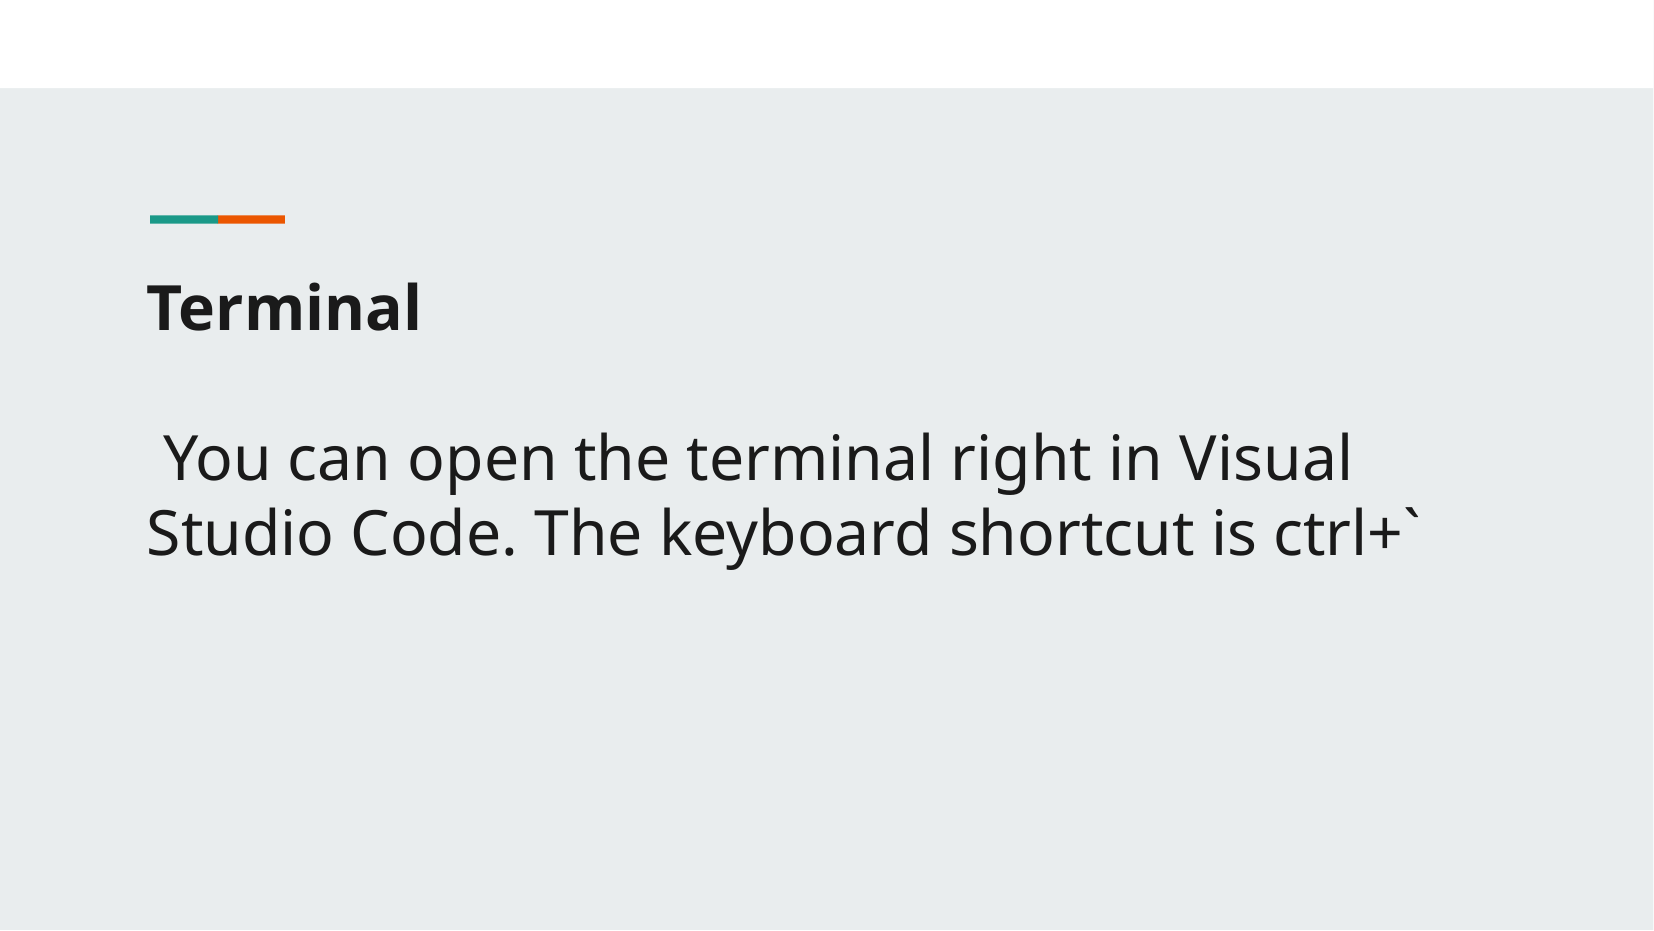

# Terminal You can open the terminal right in Visual Studio Code. The keyboard shortcut is ctrl+`